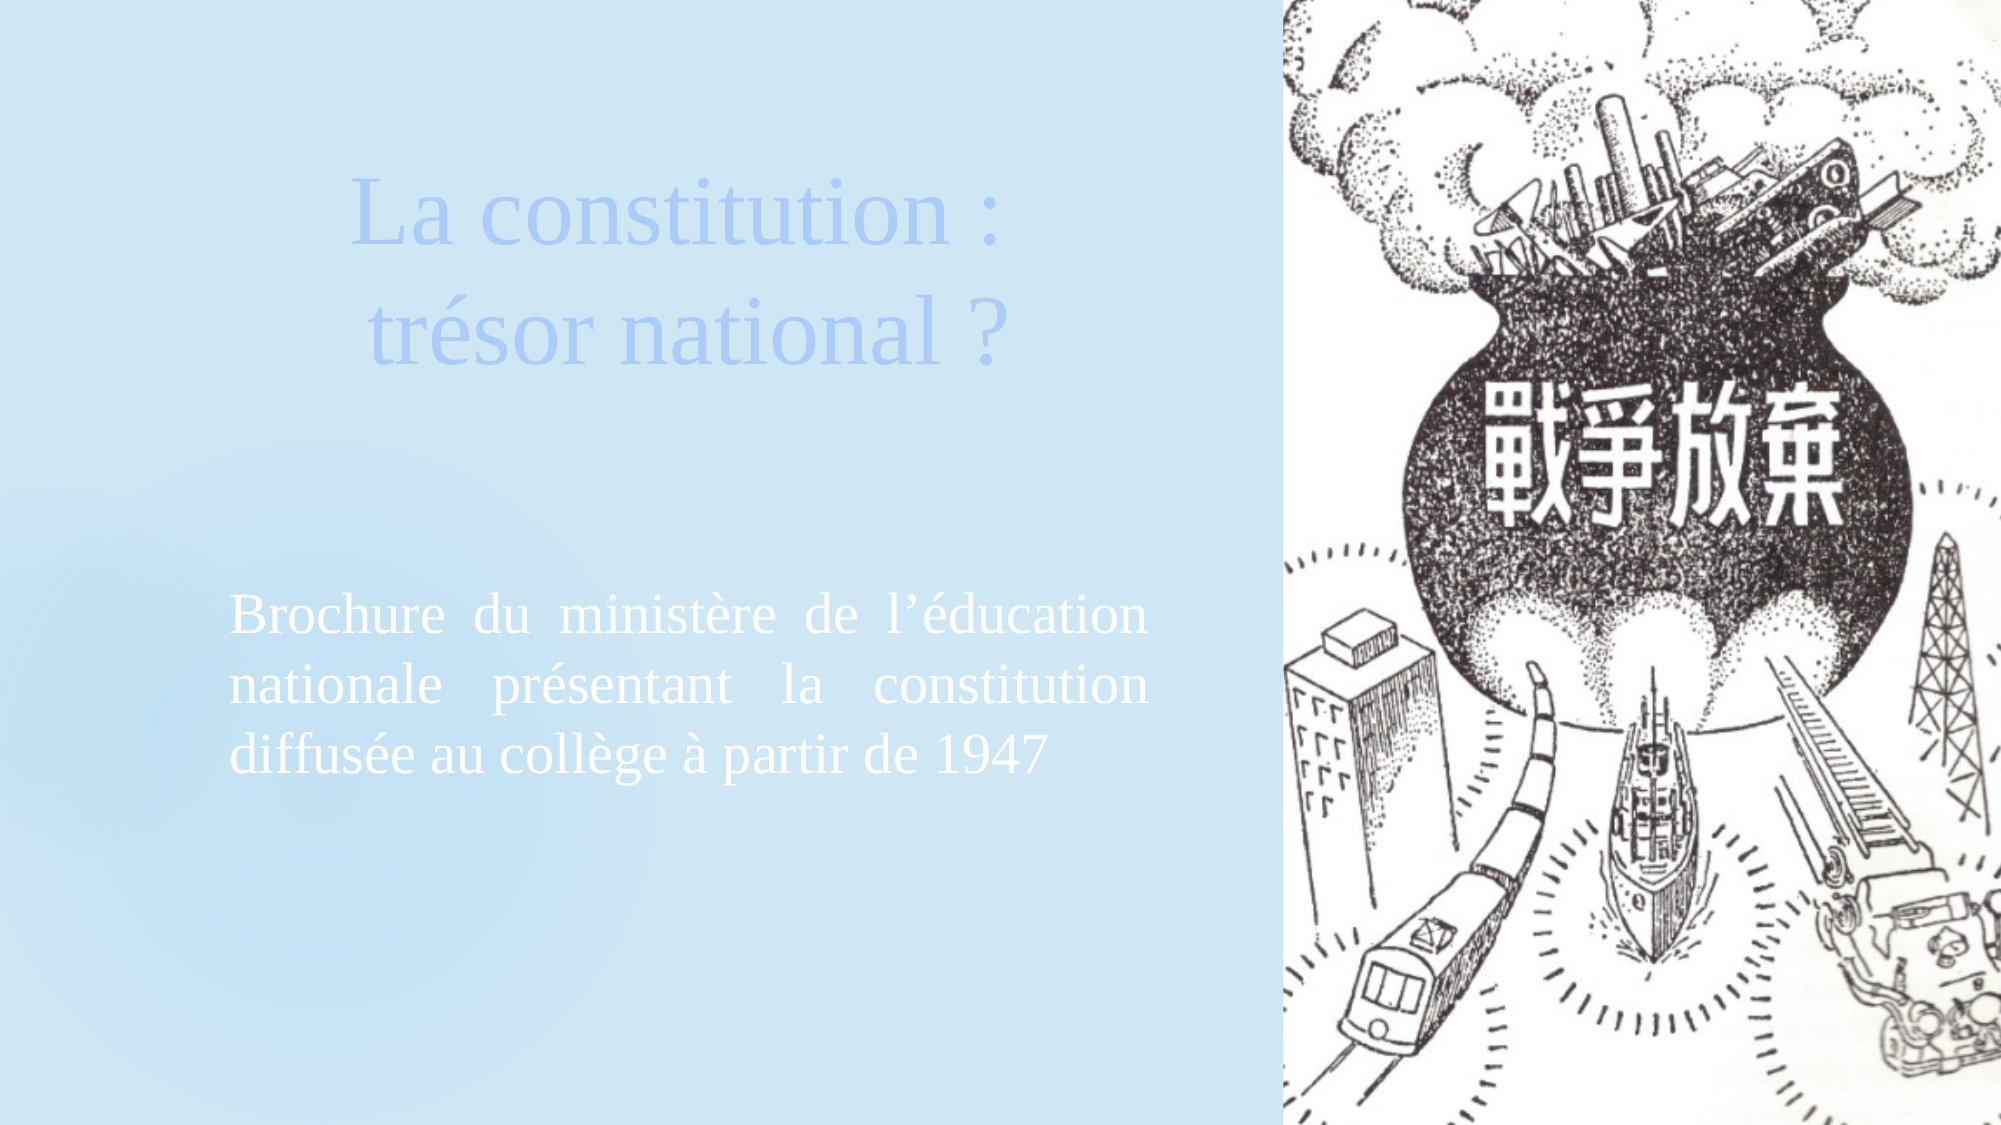

# La constitution : trésor national ?
Brochure du ministère de l’éducation nationale présentant la constitution diffusée au collège à partir de 1947